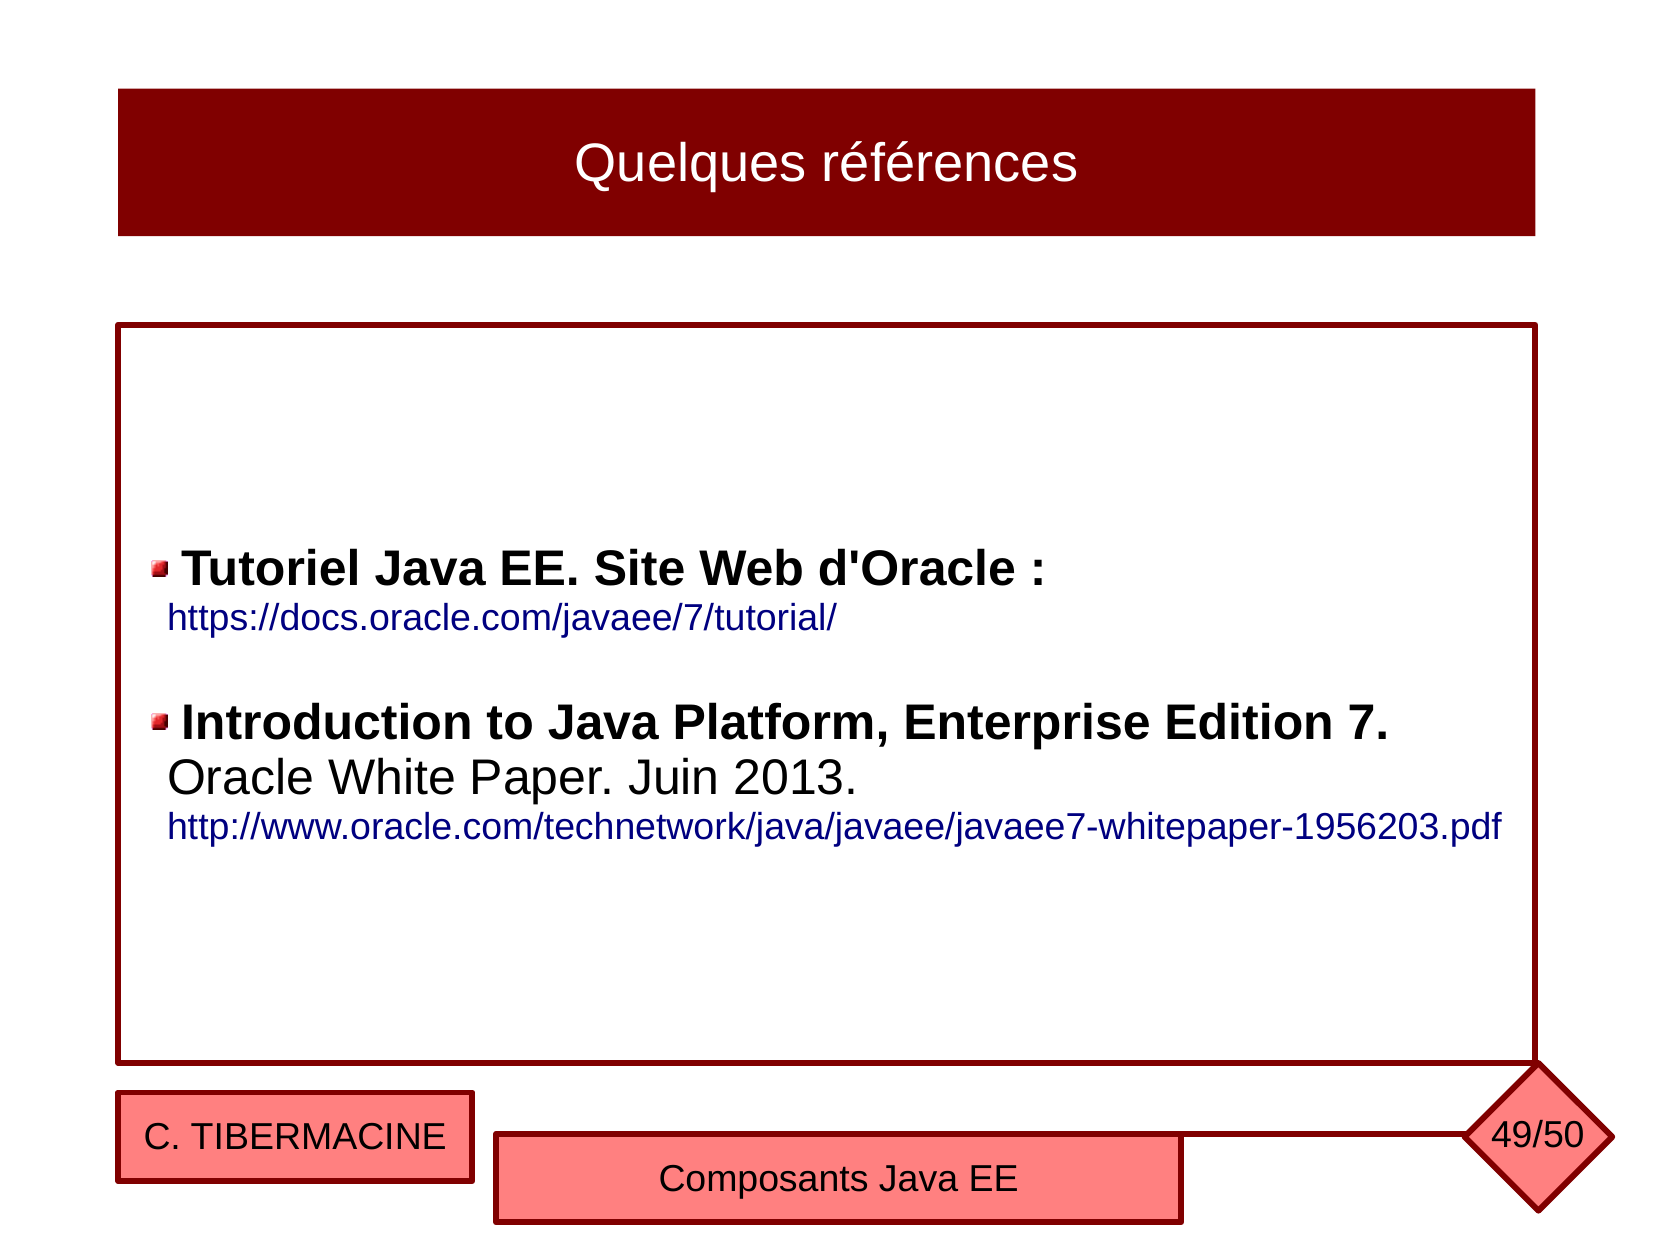

Quelques références
 Tutoriel Java EE. Site Web d'Oracle :
https://docs.oracle.com/javaee/7/tutorial/
 Introduction to Java Platform, Enterprise Edition 7.
Oracle White Paper. Juin 2013.
http://www.oracle.com/technetwork/java/javaee/javaee7-whitepaper-1956203.pdf
C. TIBERMACINE
Composants Java EE